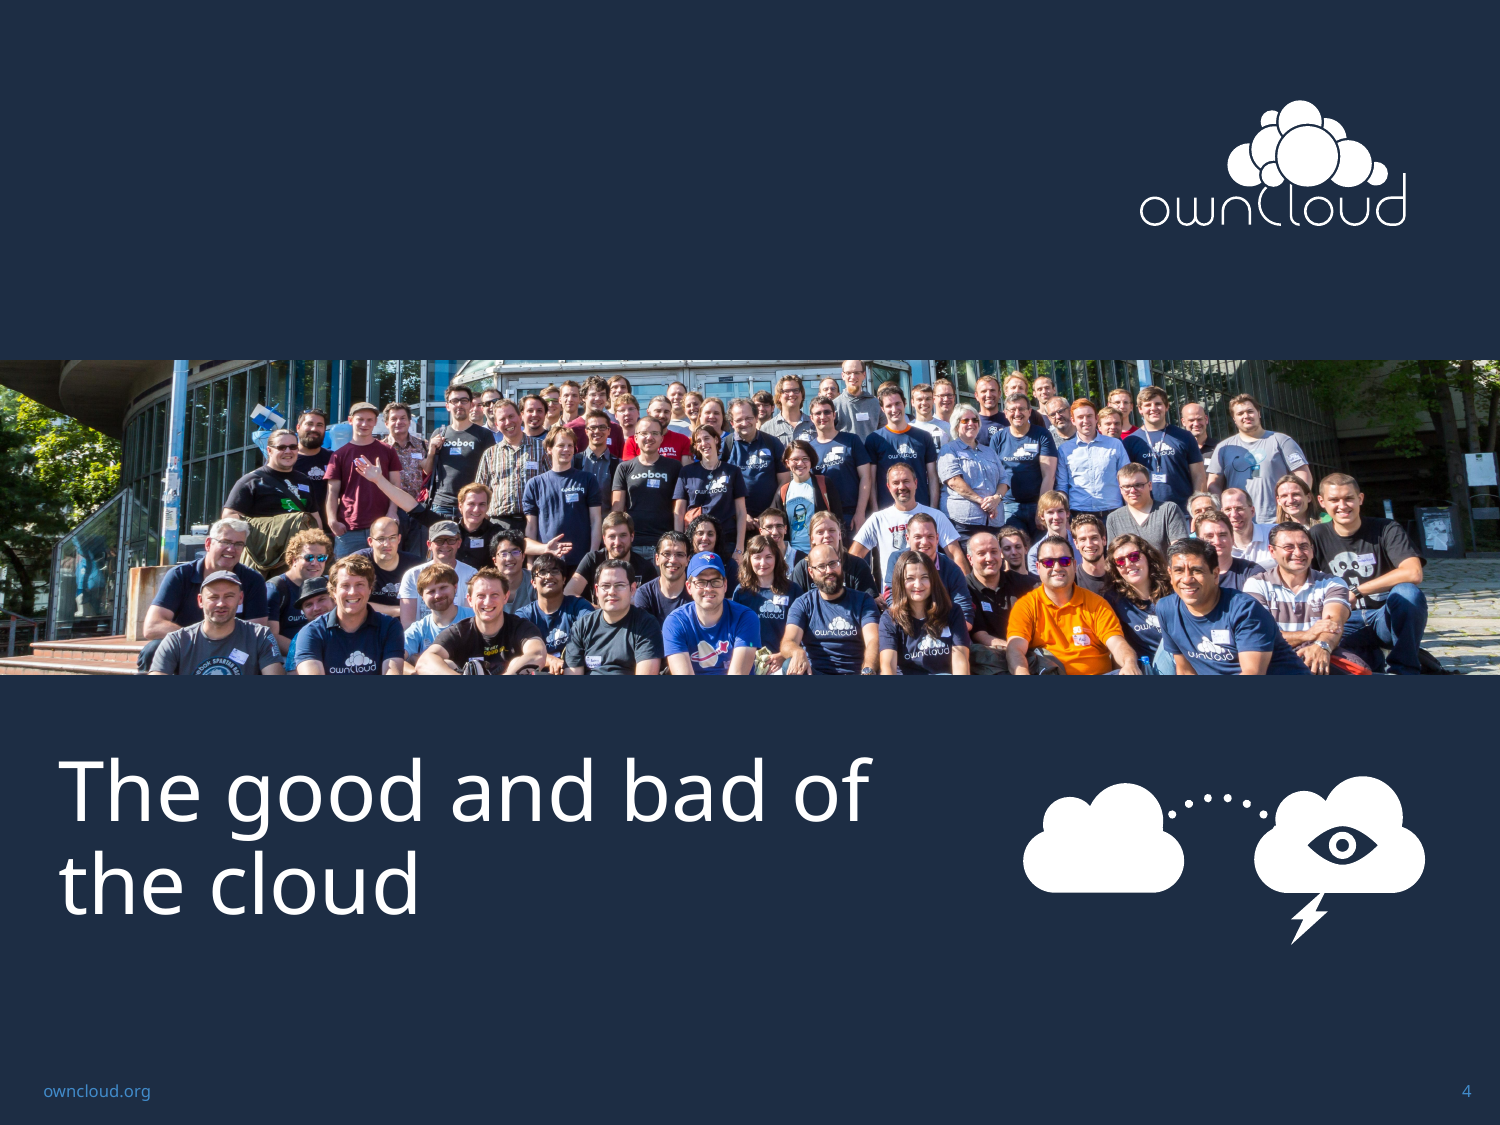

# The good and bad of the cloud